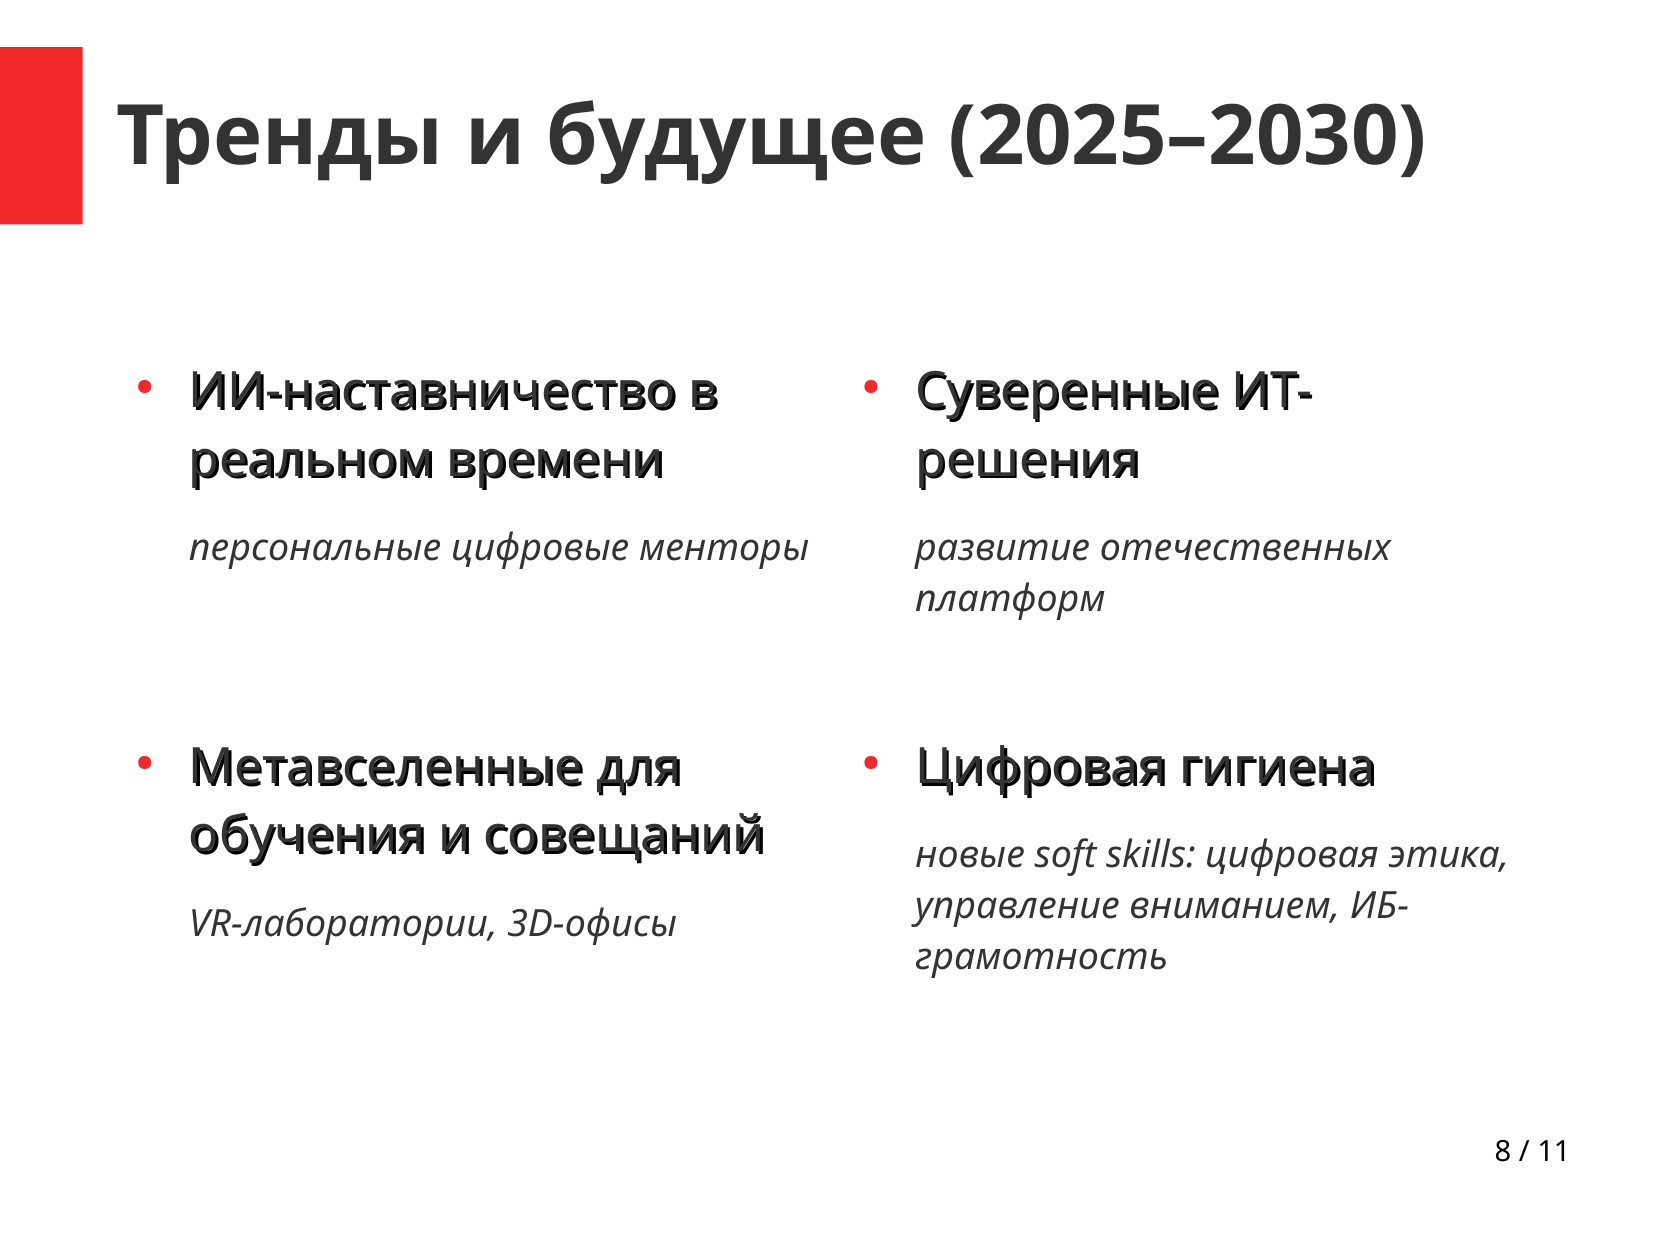

# Тренды и будущее (2025–2030)
ИИ-наставничество в реальном времени
персональные цифровые менторы
Суверенные ИТ-решения
развитие отечественных платформ
Метавселенные для обучения и совещаний
VR-лаборатории, 3D-офисы
Цифровая гигиена
новые soft skills: цифровая этика, управление вниманием, ИБ-грамотность
8